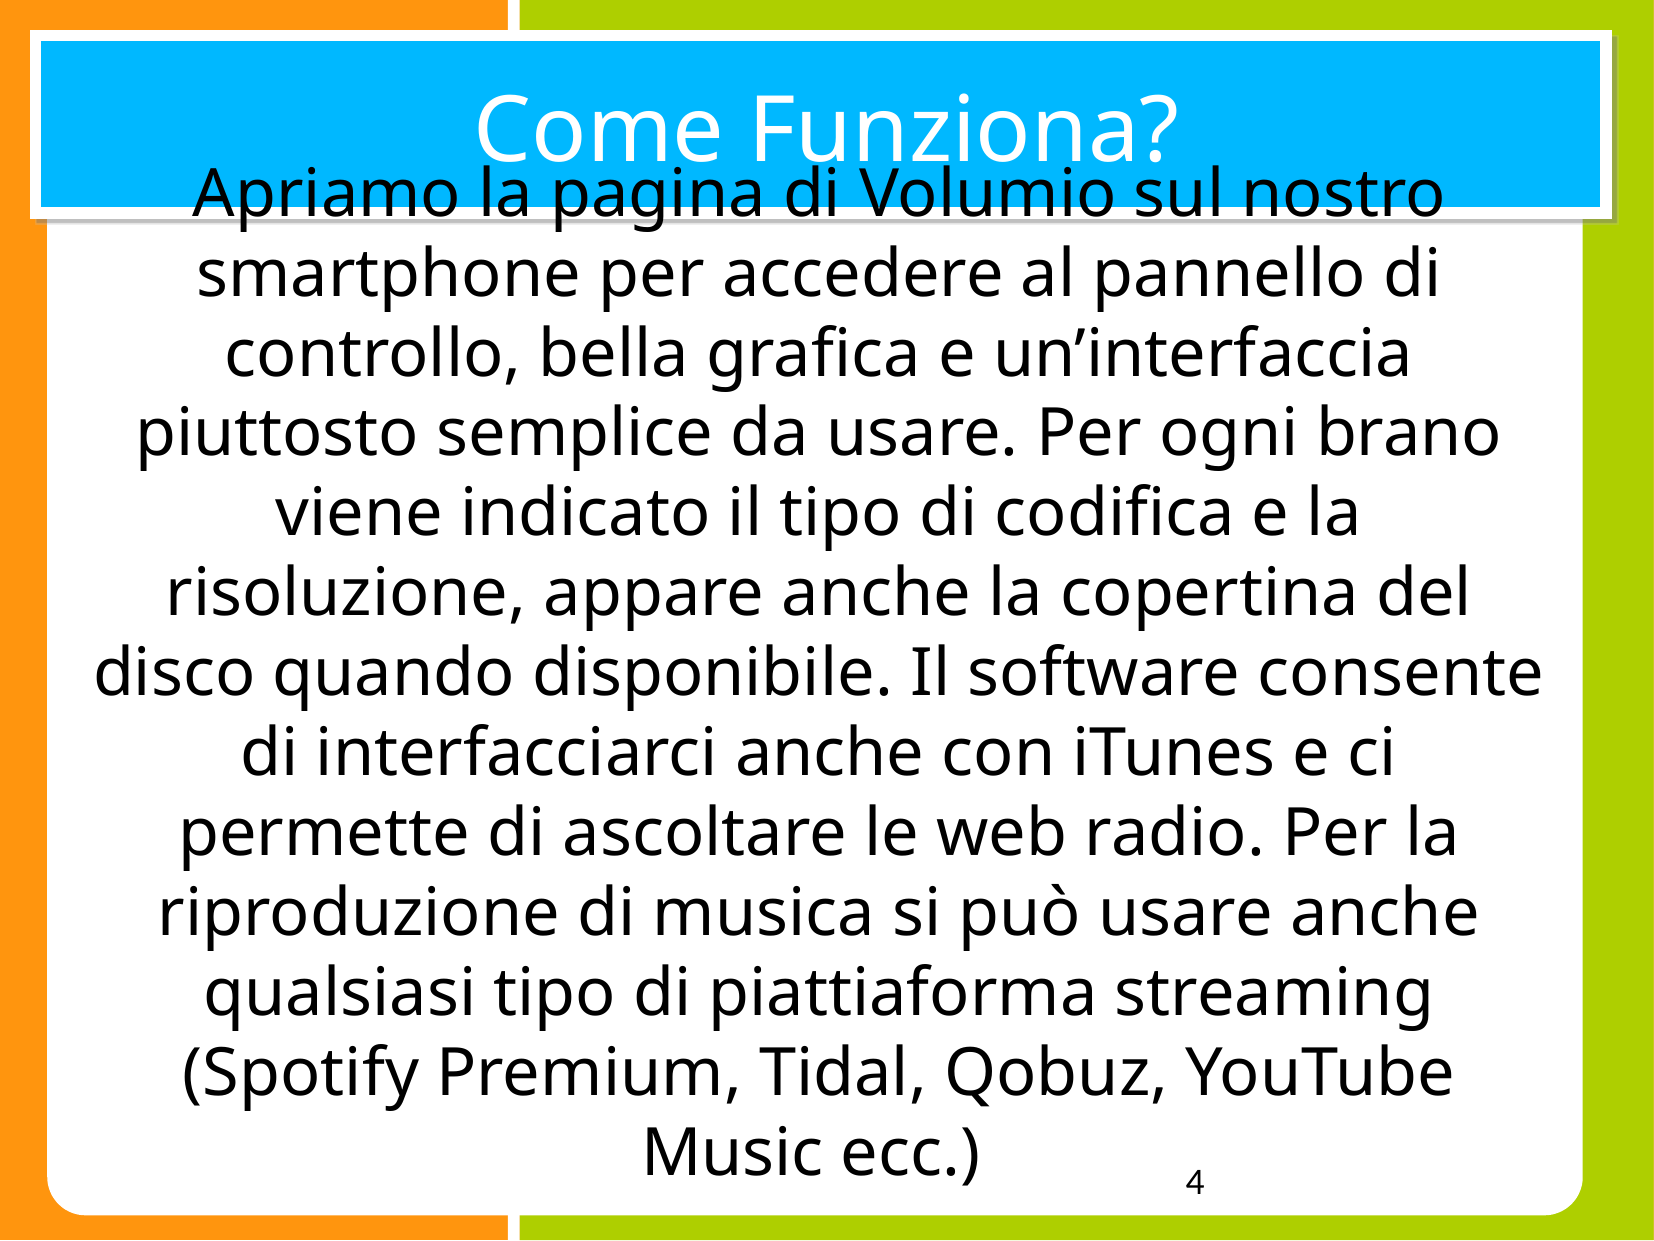

# Come Funziona?
Apriamo la pagina di Volumio sul nostro smartphone per accedere al pannello di controllo, bella grafica e un’interfaccia piuttosto semplice da usare. Per ogni brano viene indicato il tipo di codifica e la risoluzione, appare anche la copertina del disco quando disponibile. Il software consente di interfacciarci anche con iTunes e ci permette di ascoltare le web radio. Per la riproduzione di musica si può usare anche qualsiasi tipo di piattiaforma streaming (Spotify Premium, Tidal, Qobuz, YouTube Music ecc.)